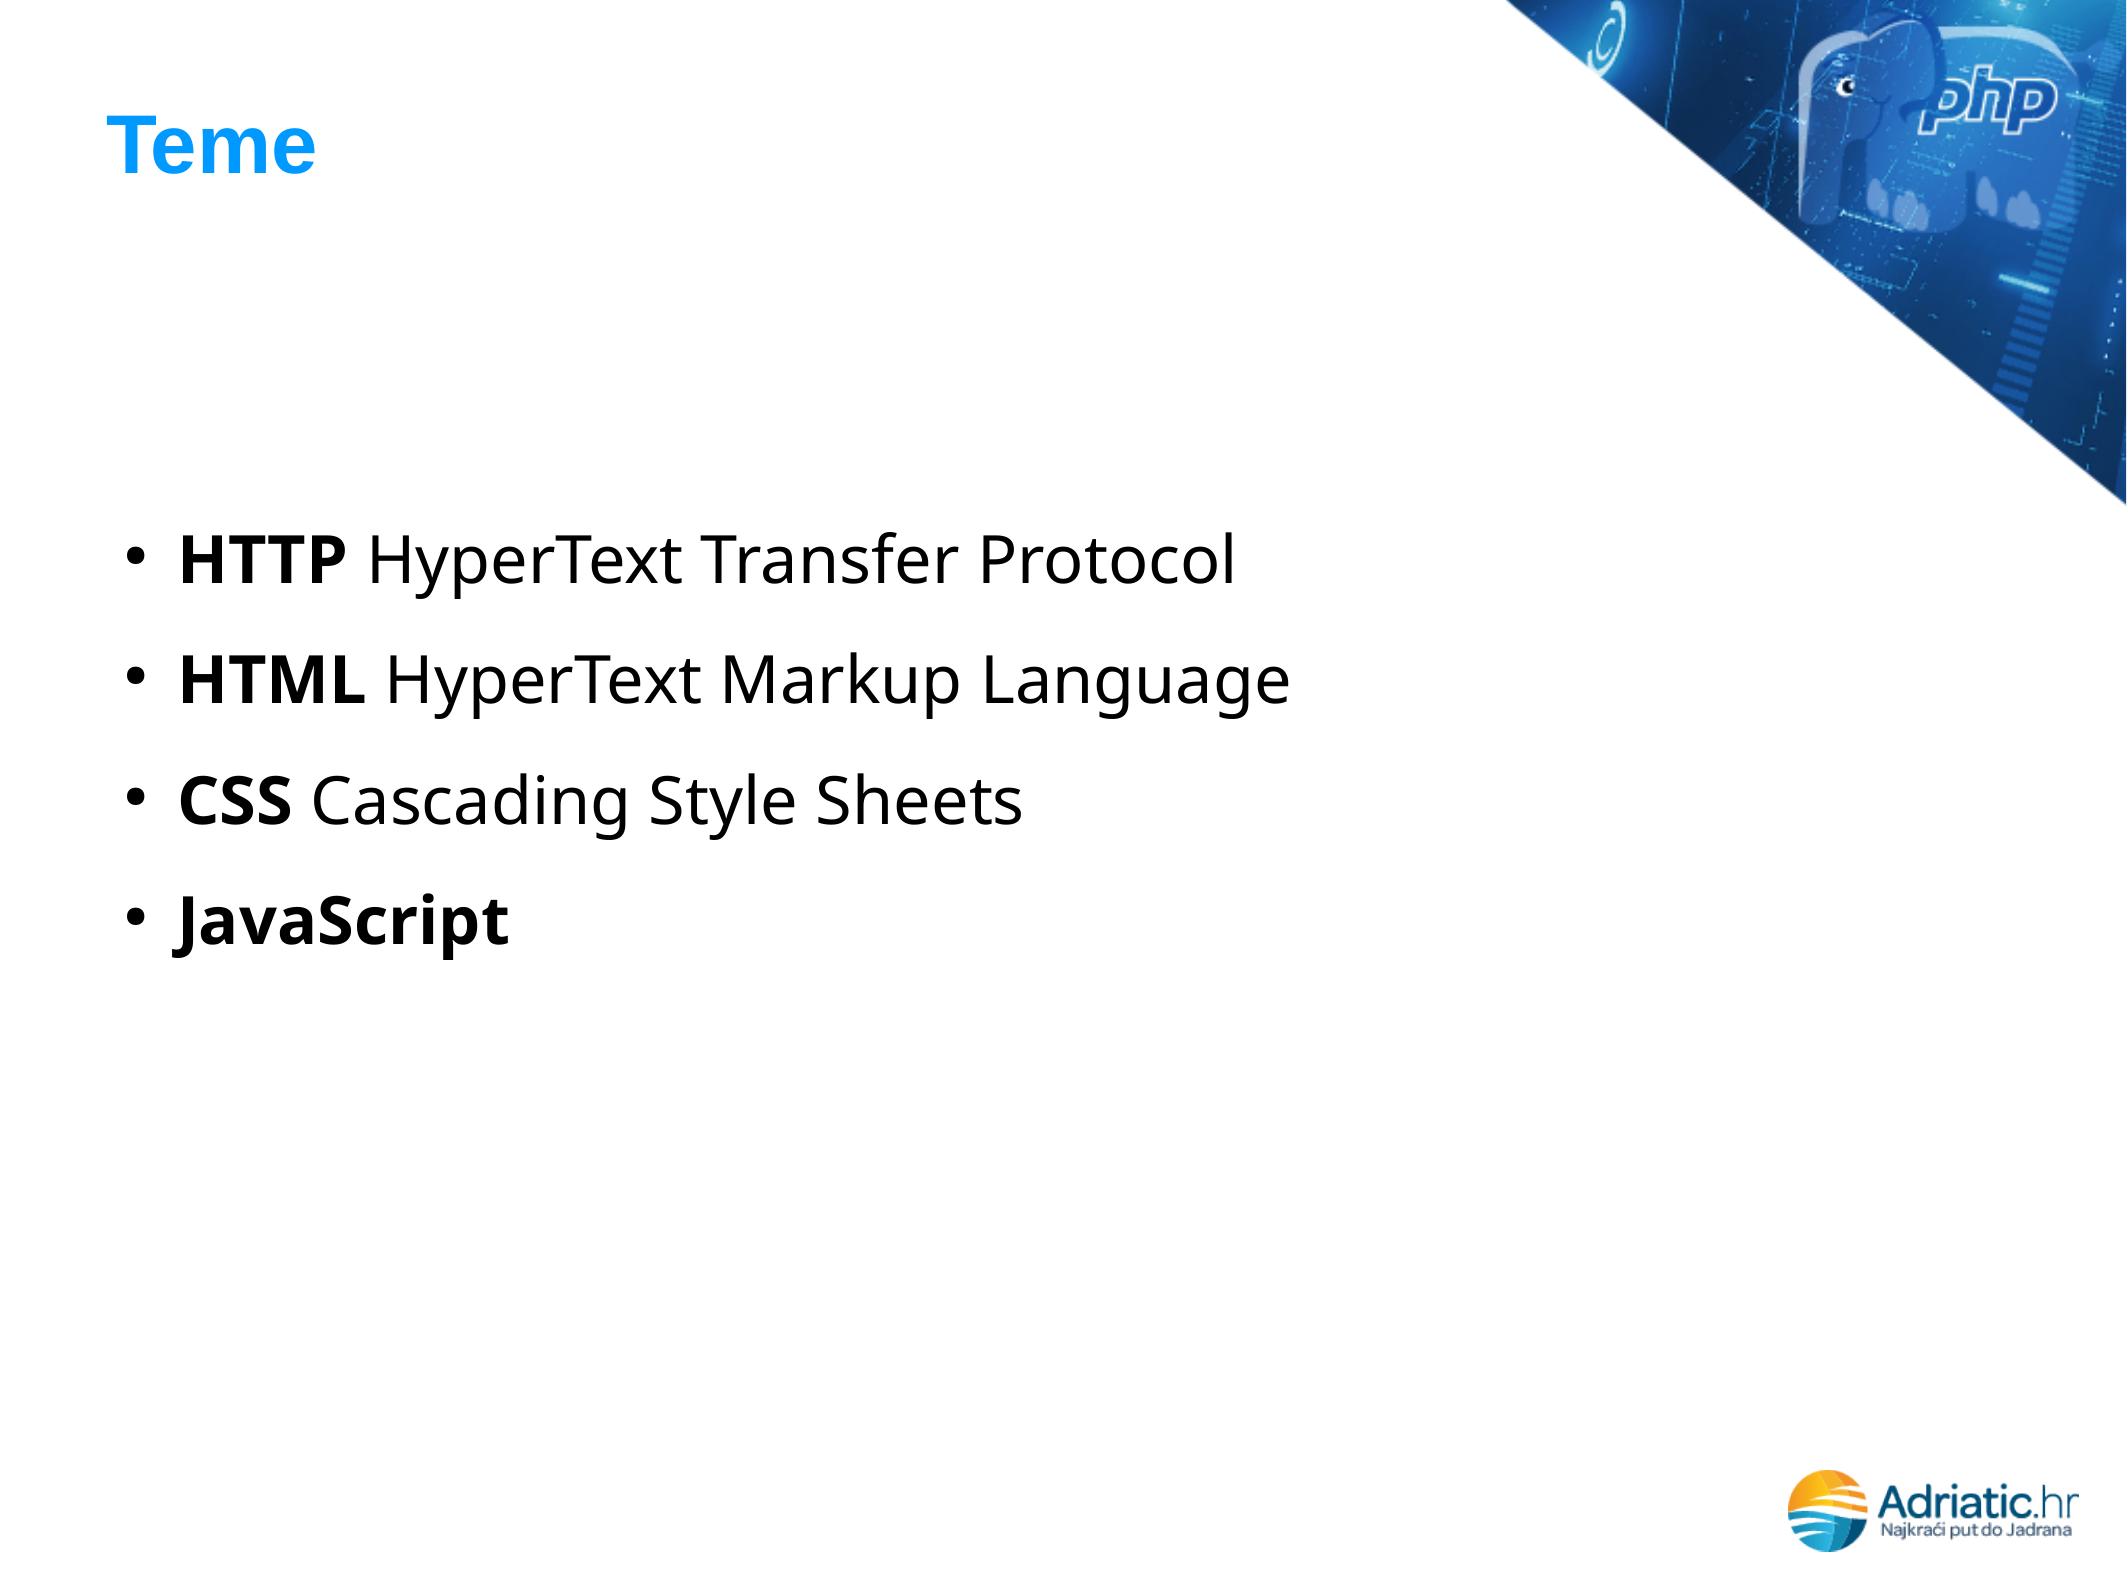

# Teme
HTTP HyperText Transfer Protocol
HTML HyperText Markup Language
CSS Cascading Style Sheets
JavaScript